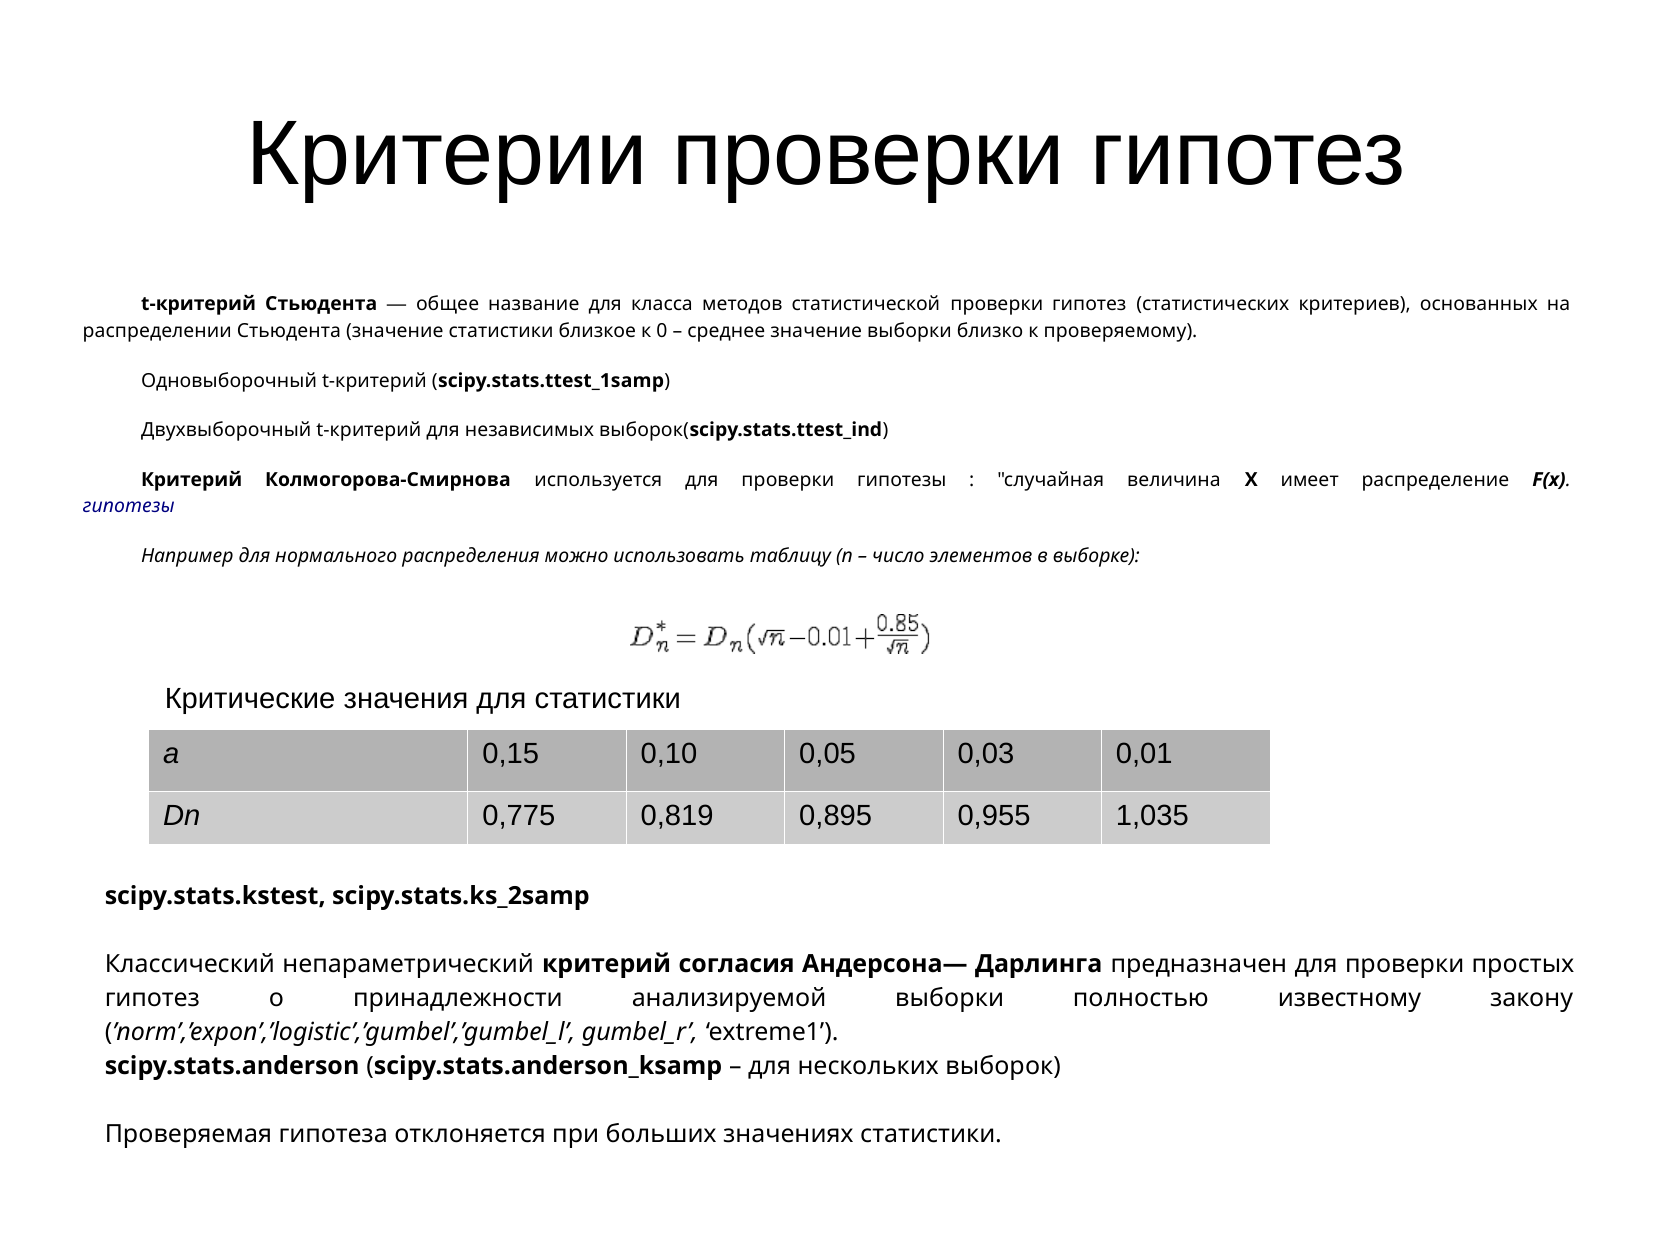

# Критерии проверки гипотез
t-критерий Стьюдента — общее название для класса методов статистической проверки гипотез (статистических критериев), основанных на распределении Стьюдента (значение статистики близкое к 0 – среднее значение выборки близко к проверяемому).
Одновыборочный t-критерий (scipy.stats.ttest_1samp)
Двухвыборочный t-критерий для независимых выборок(scipy.stats.ttest_ind)
Критерий Колмогорова-Смирнова используется для проверки гипотезы : "случайная величина Х имеет распределение F(x).
гипотезы
Например для нормального распределения можно использовать таблицу (n – число элементов в выборке):
Критические значения для статистики
| a | 0,15 | 0,10 | 0,05 | 0,03 | 0,01 |
| --- | --- | --- | --- | --- | --- |
| Dn | 0,775 | 0,819 | 0,895 | 0,955 | 1,035 |
scipy.stats.kstest, scipy.stats.ks_2samp
Классический непараметрический критерий согласия Андерсона— Дарлинга предназначен для проверки простых гипотез о принадлежности анализируемой выборки полностью известному закону (’norm’,’expon’,’logistic’,’gumbel’,’gumbel_l’, gumbel_r’, ‘extreme1’).
scipy.stats.anderson (scipy.stats.anderson_ksamp – для нескольких выборок)
Проверяемая гипотеза отклоняется при больших значениях статистики.